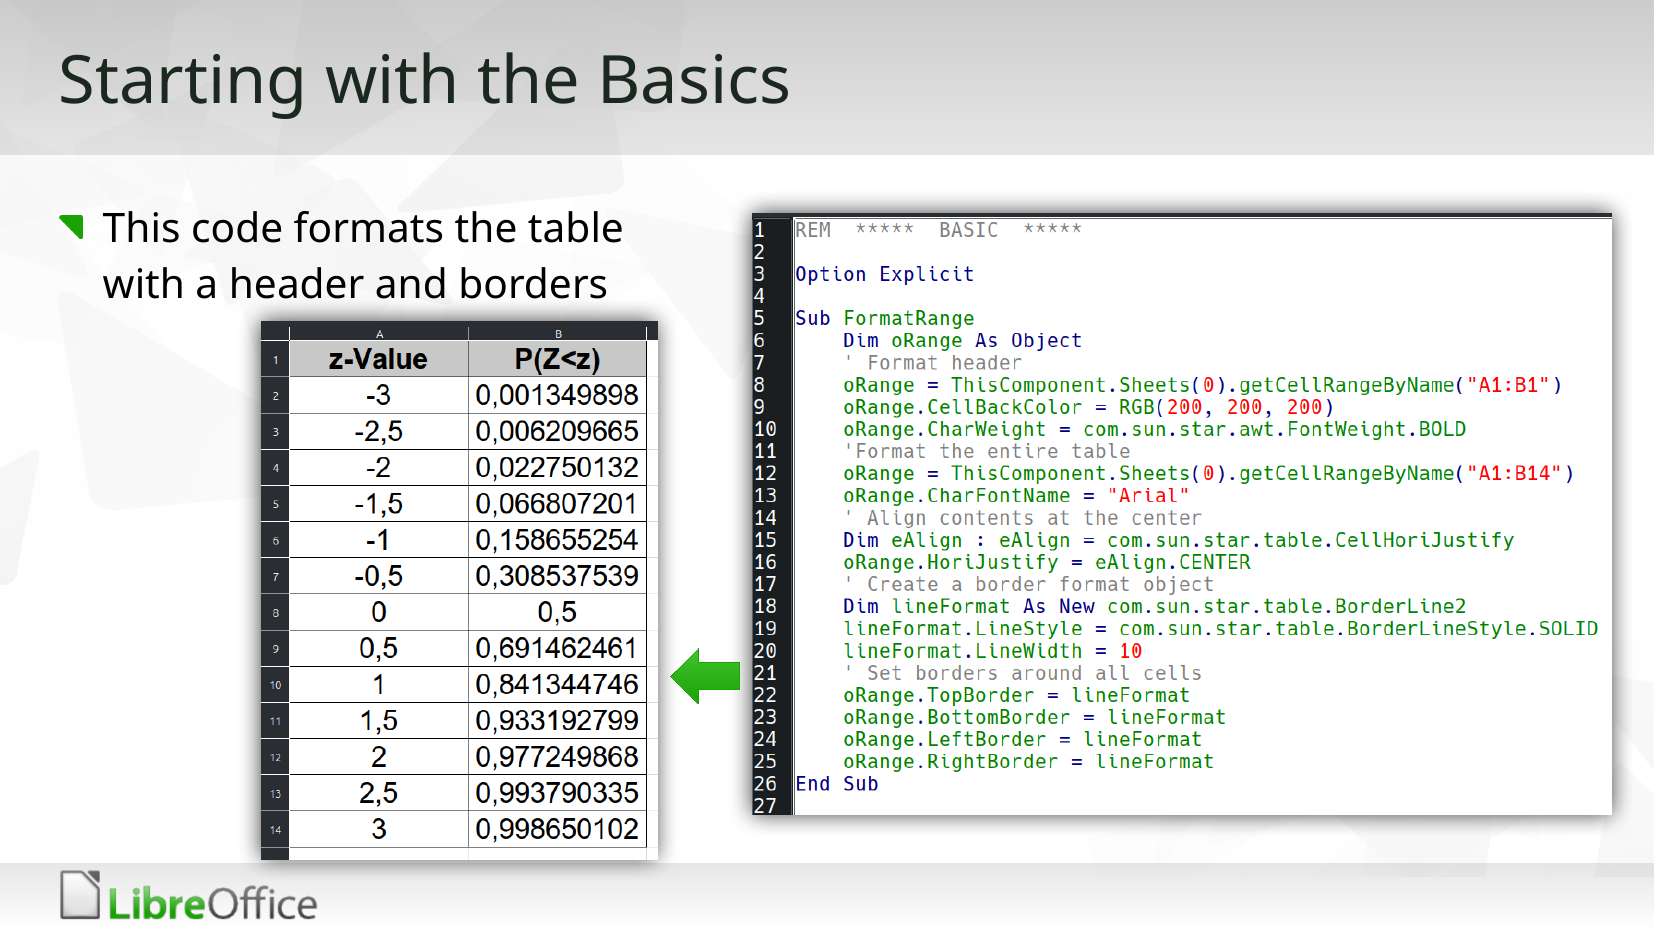

# Starting with the Basics
This code formats the table with a header and borders